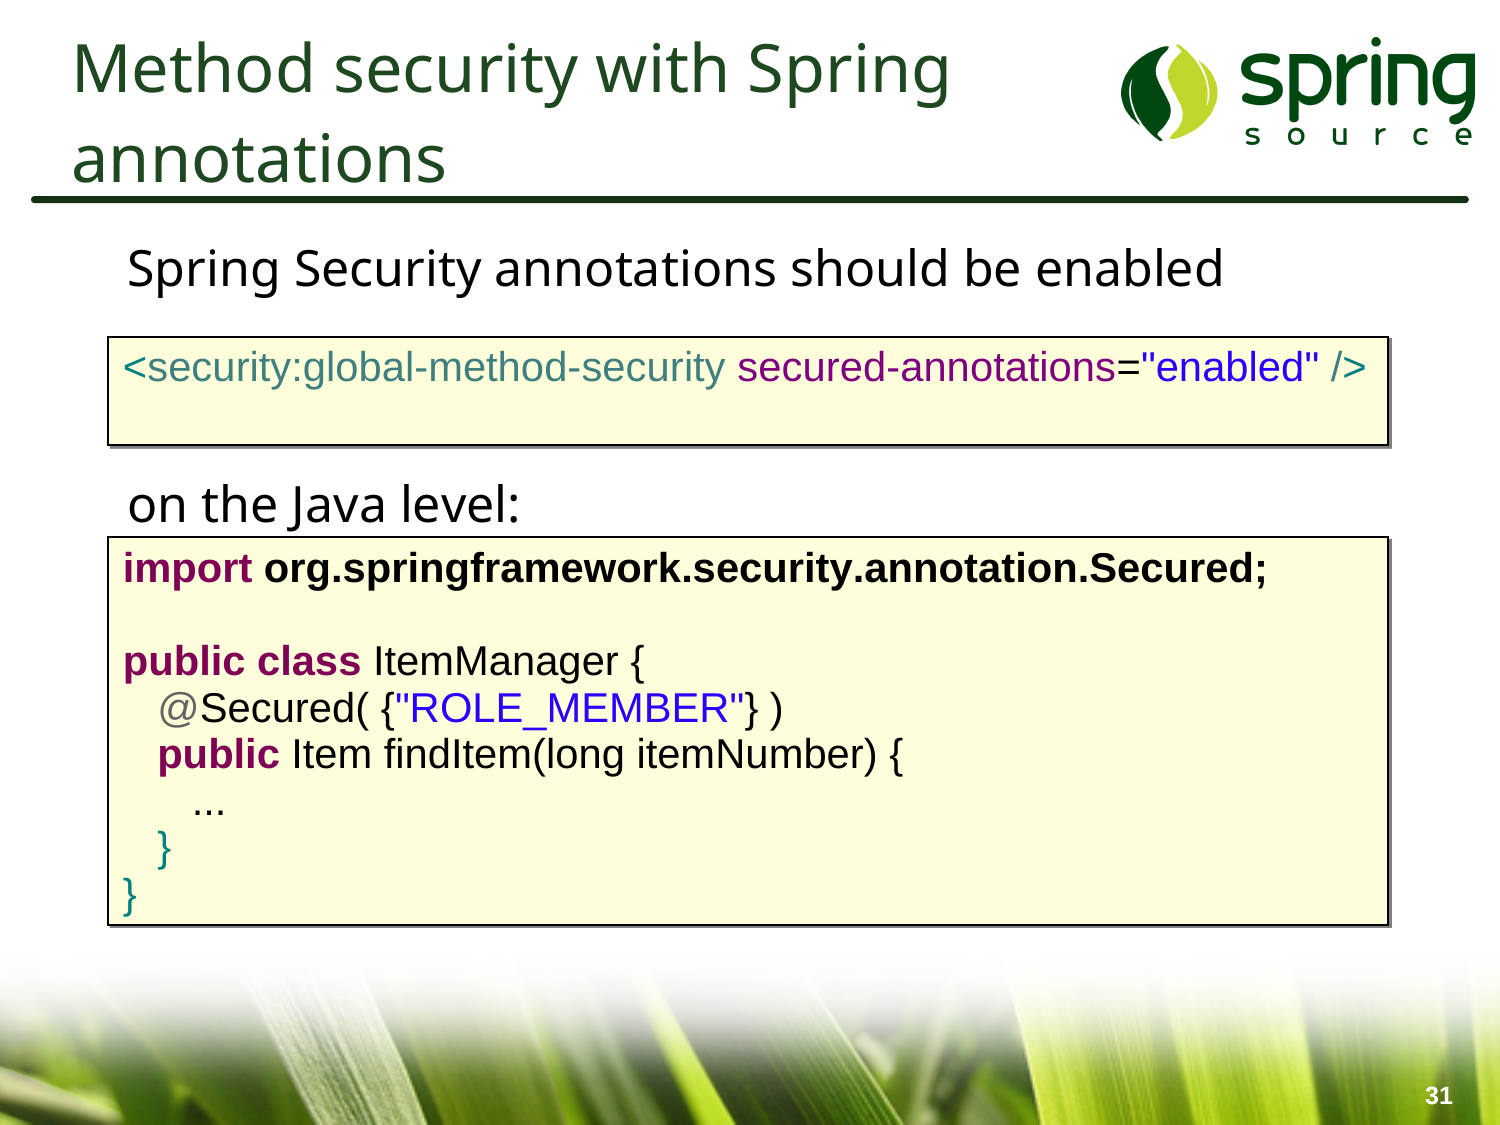

# Method security with Spring annotations
Spring Security annotations should be enabled
<security:global-method-security secured-annotations="enabled" />
on the Java level:
import org.springframework.security.annotation.Secured;
public class ItemManager {
 @Secured( {"ROLE_MEMBER"} )
 public Item findItem(long itemNumber) {
 ...
 }
}